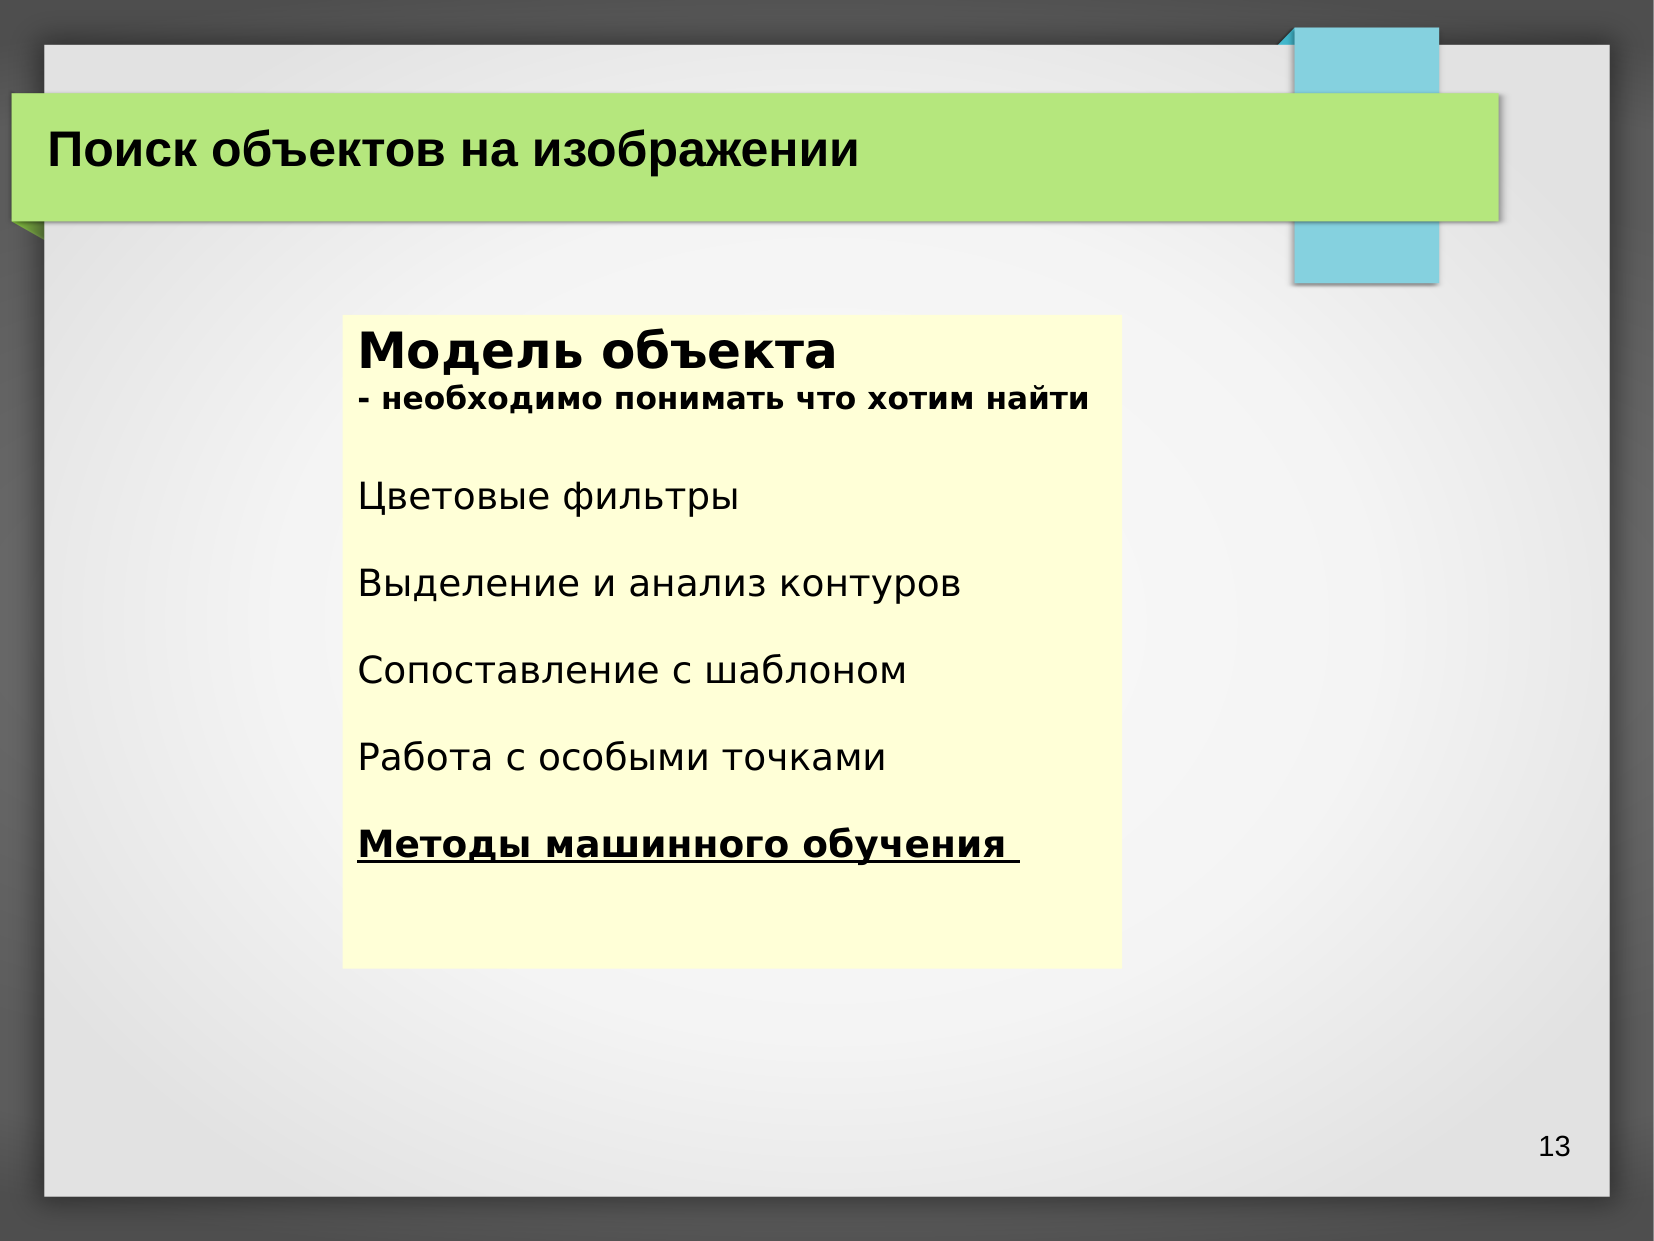

# Поиск объектов на изображении
Модель объекта
- необходимо понимать что хотим найти
Цветовые фильтры
Выделение и анализ контуров
Сопоставление с шаблоном
Работа с особыми точками
Методы машинного обучения
13